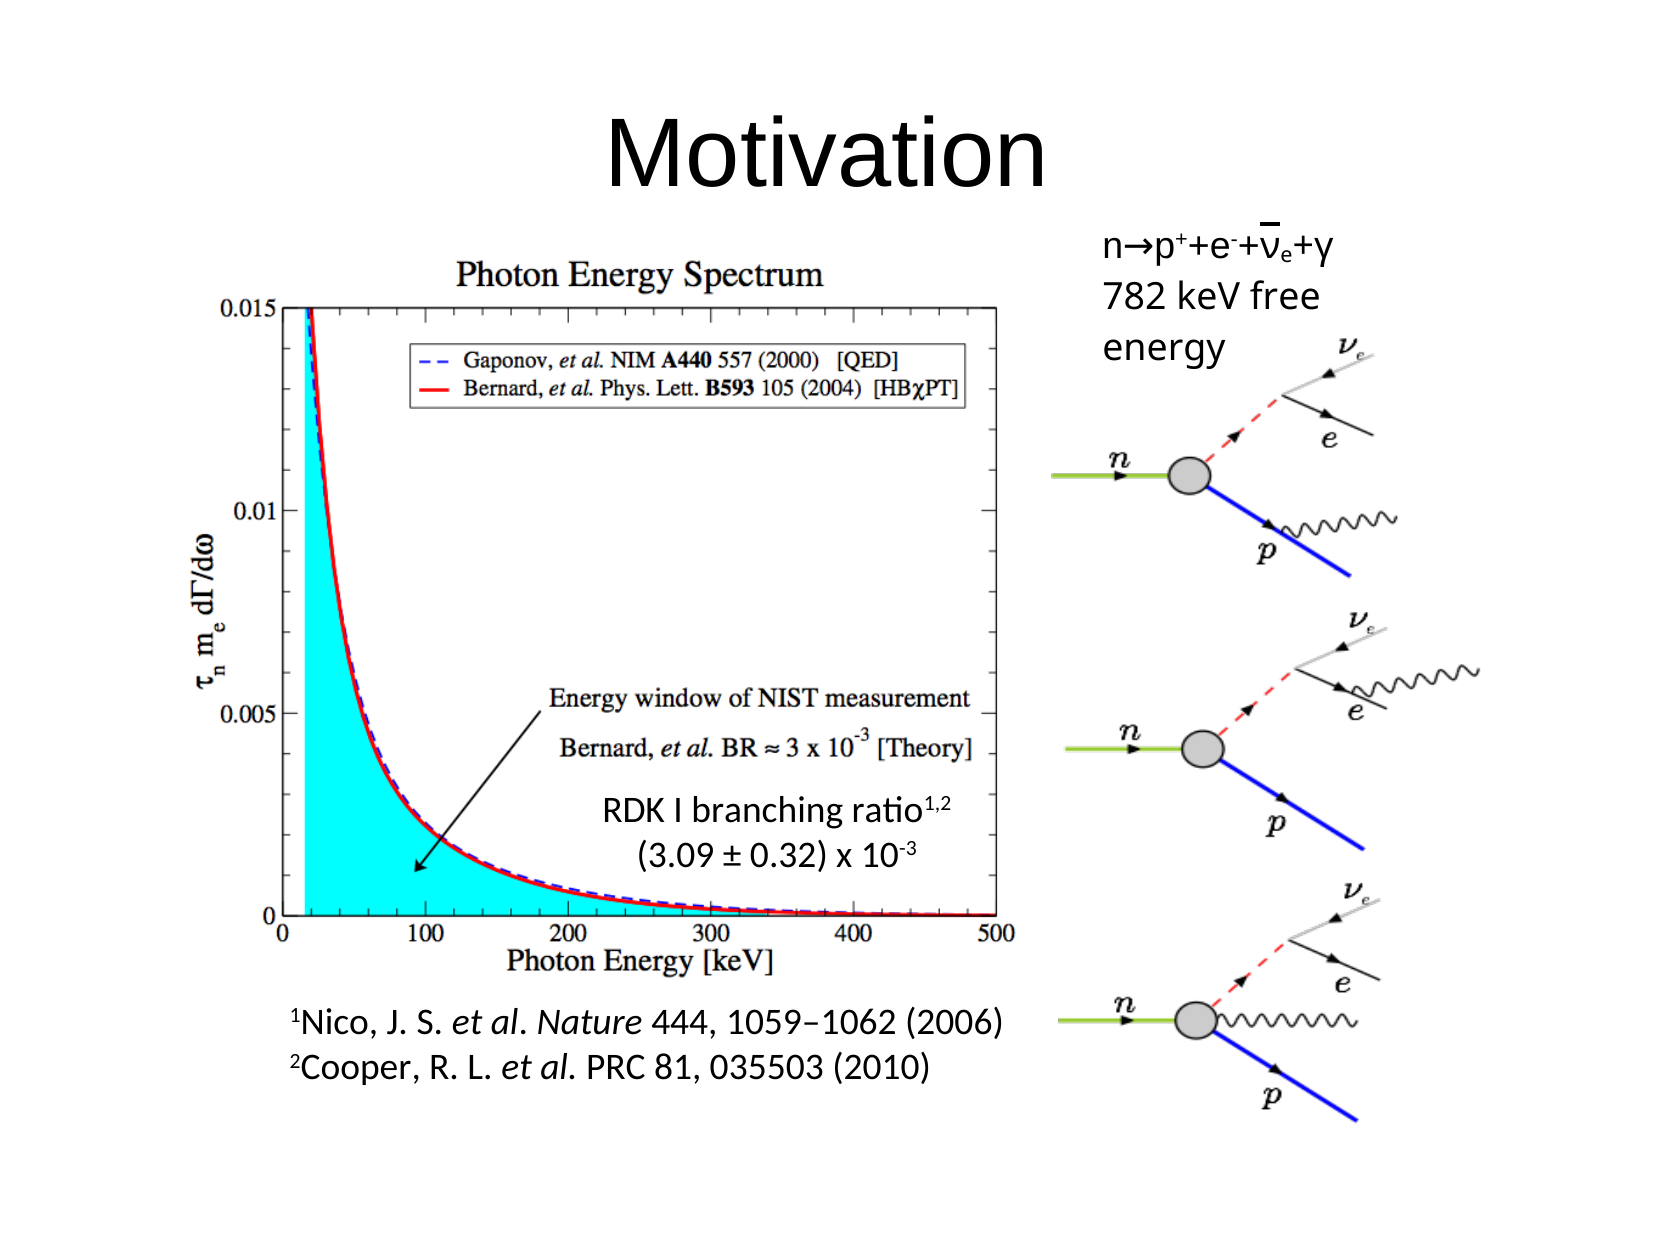

# Motivation
n→p++e-+νe+γ
782 keV free energy
RDK I branching ratio1,2
(3.09 ± 0.32) x 10-3
1Nico, J. S. et al. Nature 444, 1059–1062 (2006)
2Cooper, R. L. et al. PRC 81, 035503 (2010)